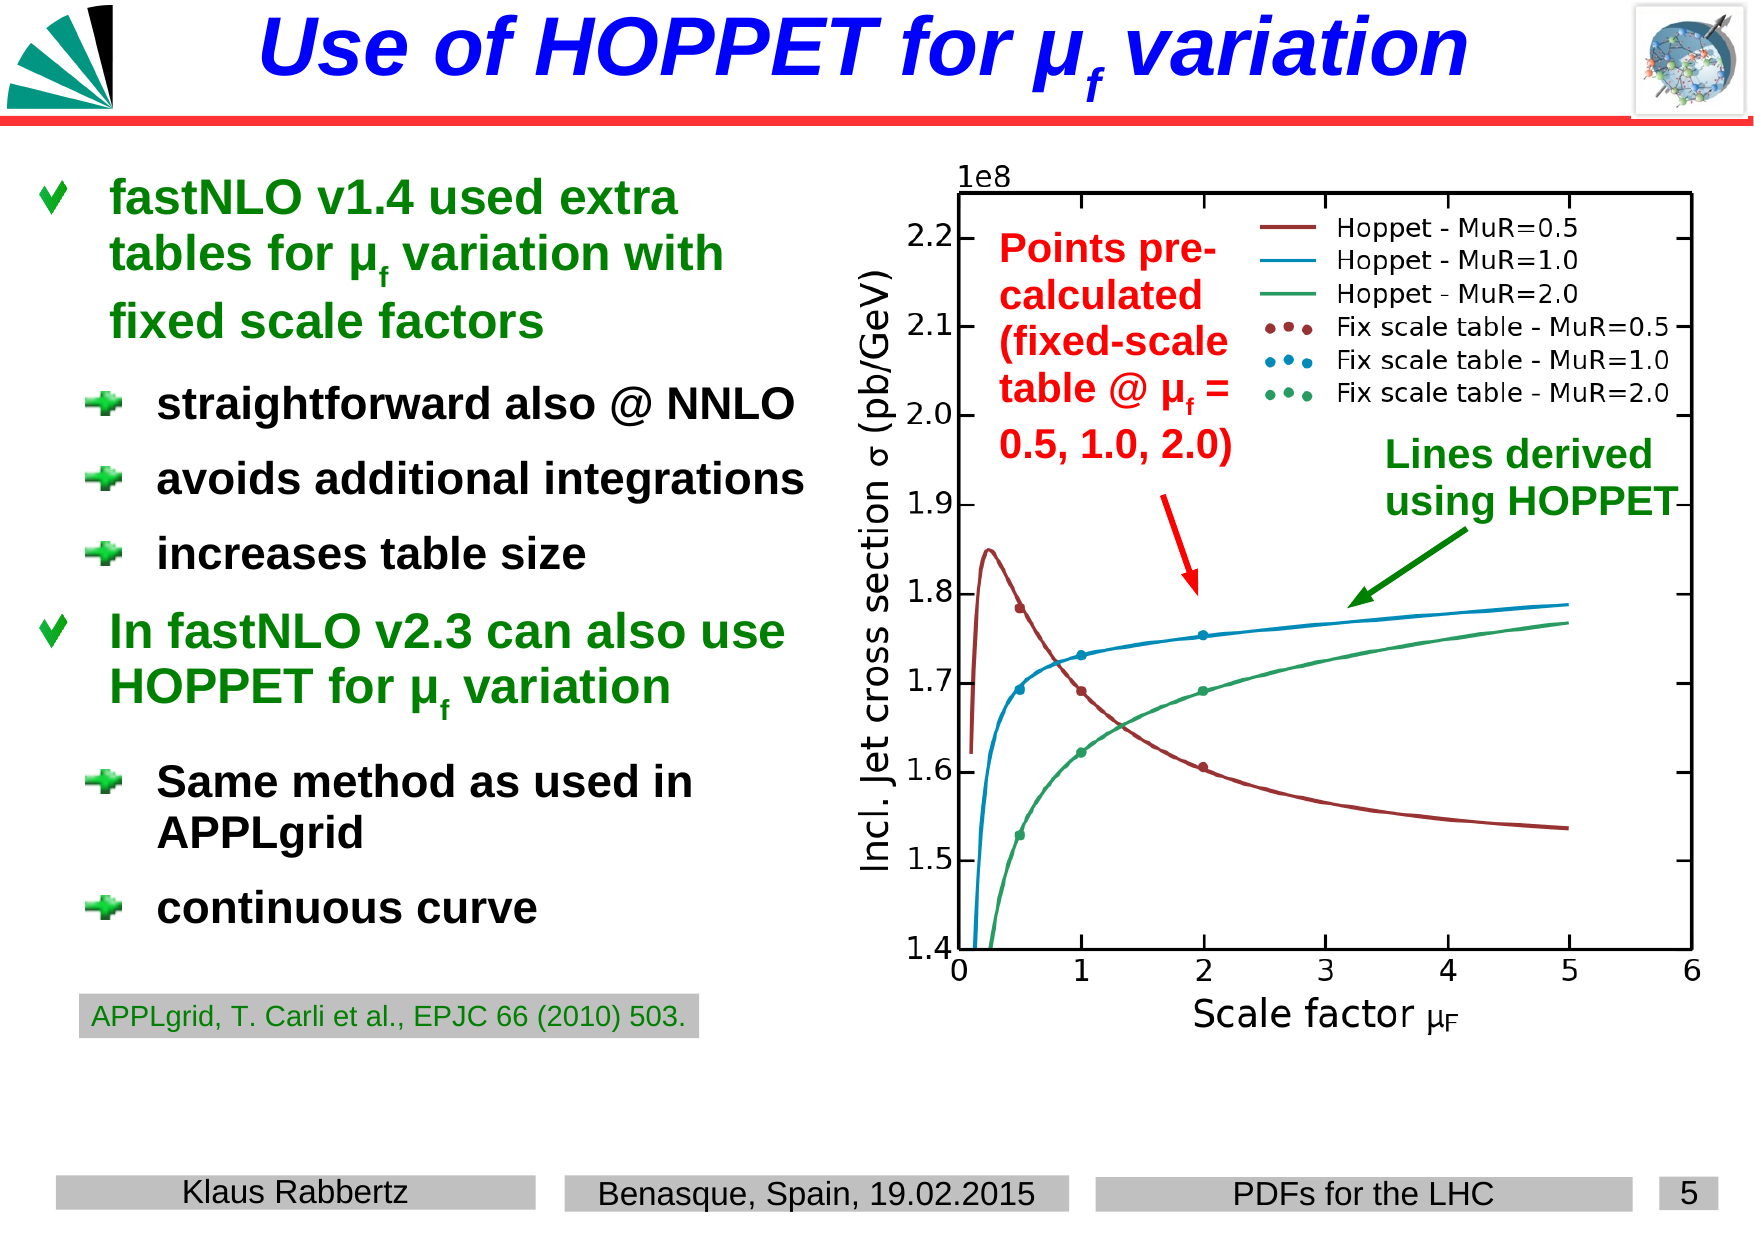

# Use of HOPPET for μf variation
fastNLO v1.4 used extra tables for μf variation with fixed scale factors
straightforward also @ NNLO
avoids additional integrations
increases table size
In fastNLO v2.3 can also use HOPPET for μf variation
Same method as used in APPLgrid
continuous curve
Points pre-
calculated
(fixed-scale
table @ μf =
0.5, 1.0, 2.0)
Lines derived
using HOPPET
APPLgrid, T. Carli et al., EPJC 66 (2010) 503.